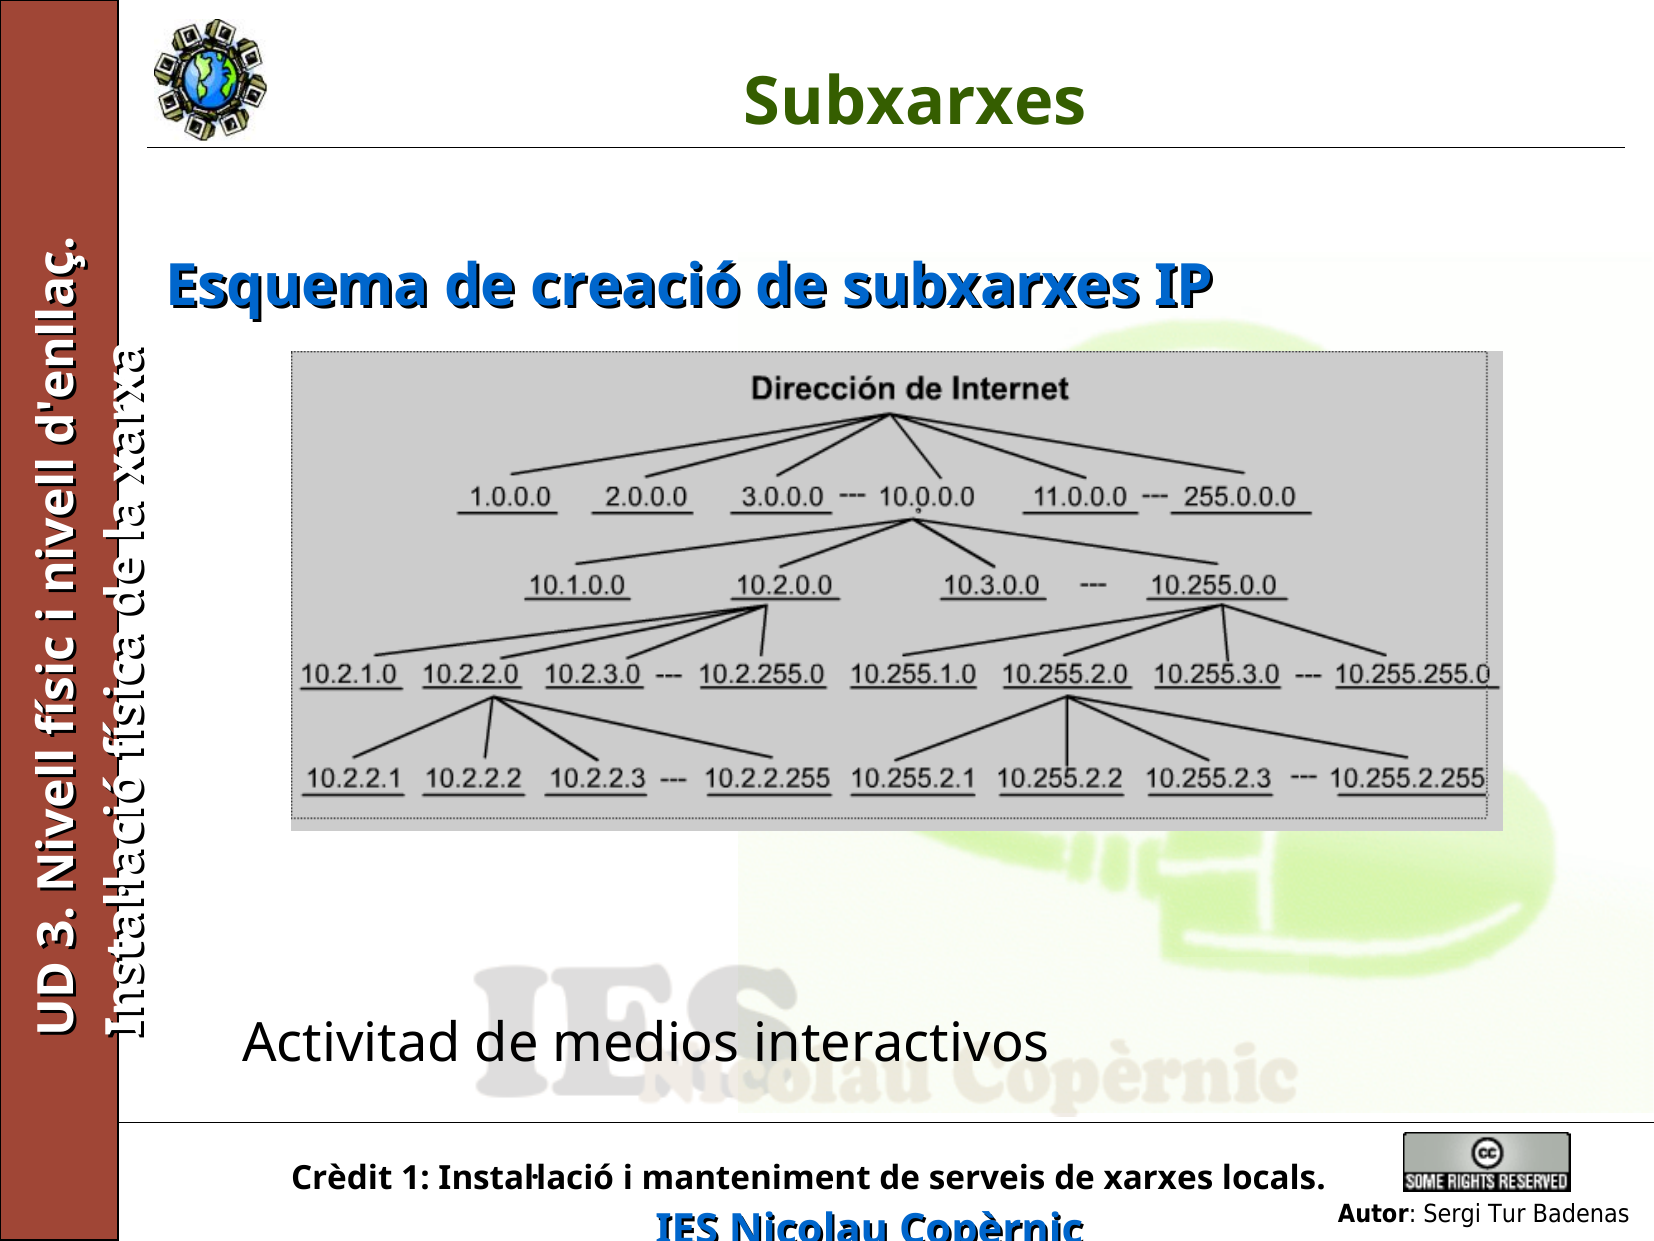

# Subxarxes
Esquema de creació de subxarxes IP
Activitad de medios interactivos